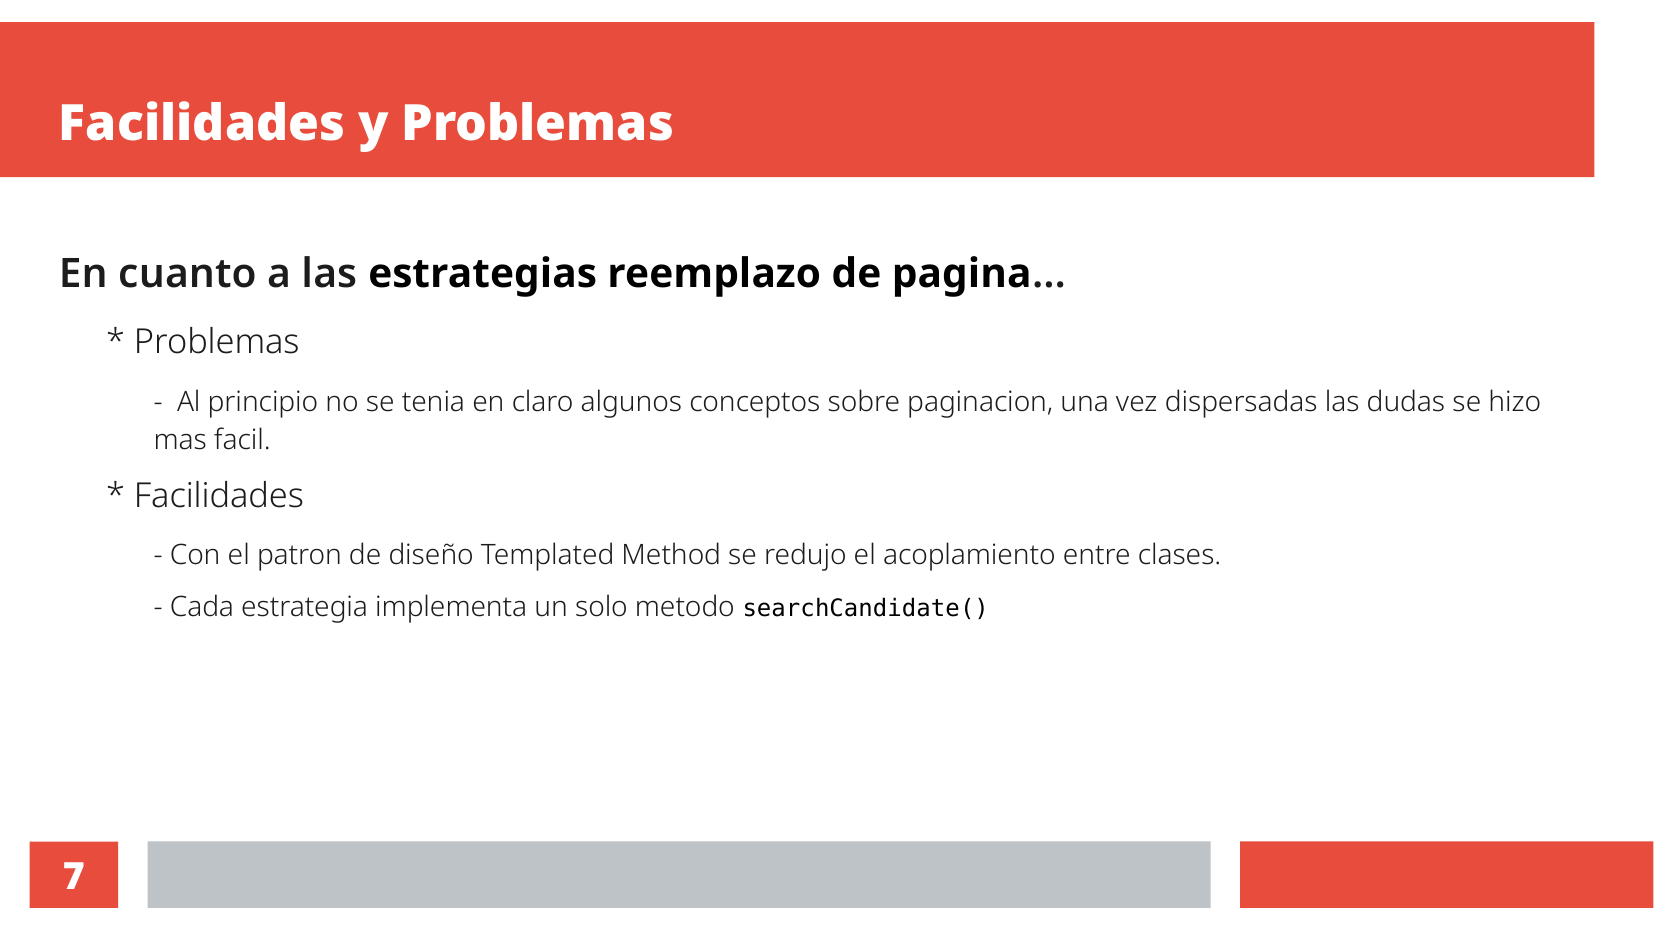

# Facilidades y Problemas
En cuanto a las estrategias reemplazo de pagina...
* Problemas
- Al principio no se tenia en claro algunos conceptos sobre paginacion, una vez dispersadas las dudas se hizo mas facil.
* Facilidades
- Con el patron de diseño Templated Method se redujo el acoplamiento entre clases.
- Cada estrategia implementa un solo metodo searchCandidate()
7